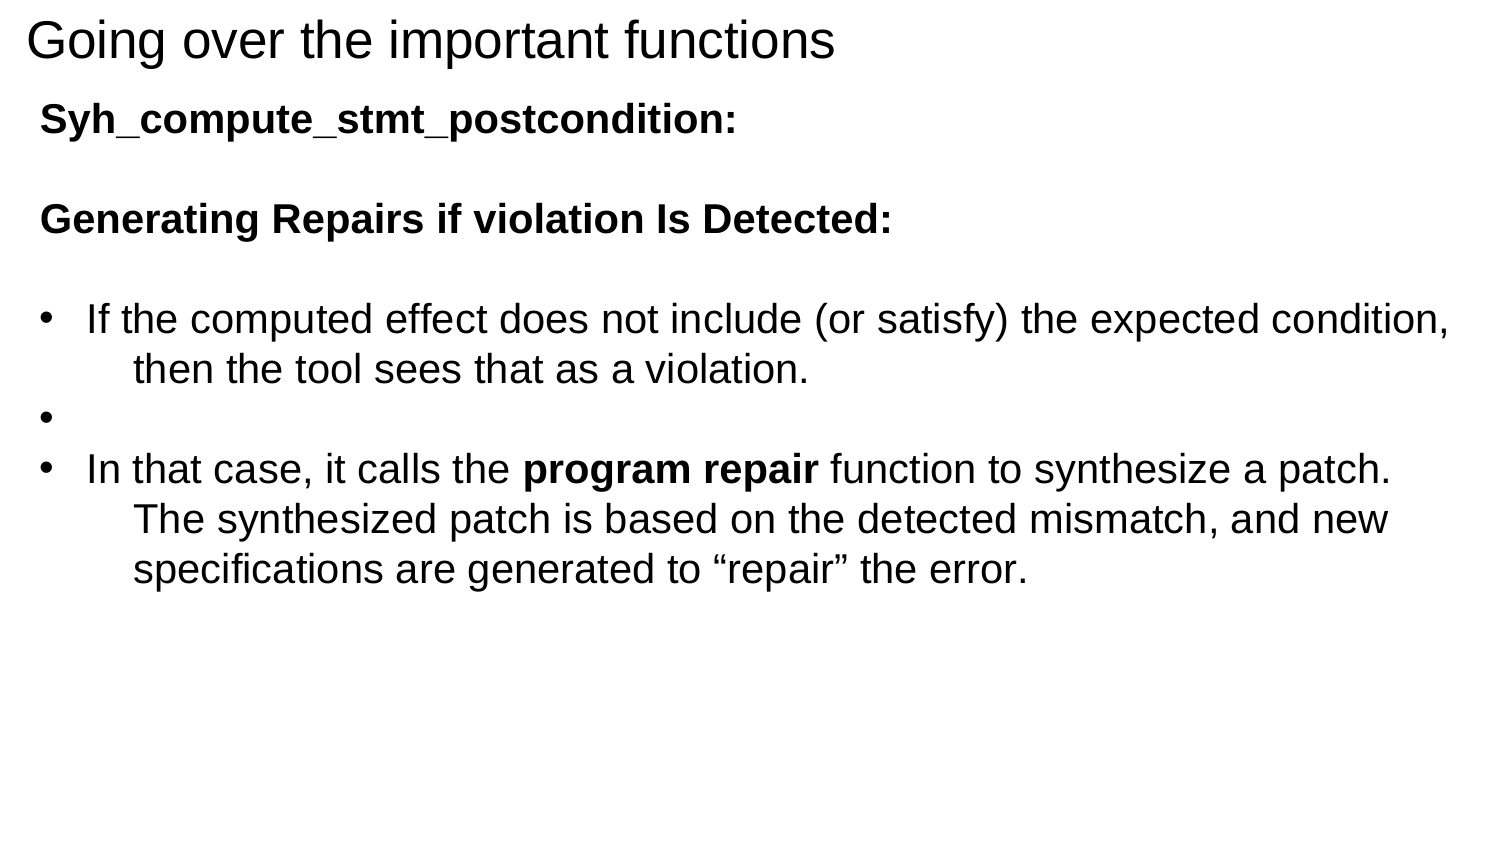

# Going over the important functions
Syh_compute_stmt_postcondition:
Generating Repairs if violation Is Detected:
If the computed effect does not include (or satisfy) the expected condition, then the tool sees that as a violation.
In that case, it calls the program repair function to synthesize a patch. The synthesized patch is based on the detected mismatch, and new specifications are generated to “repair” the error.